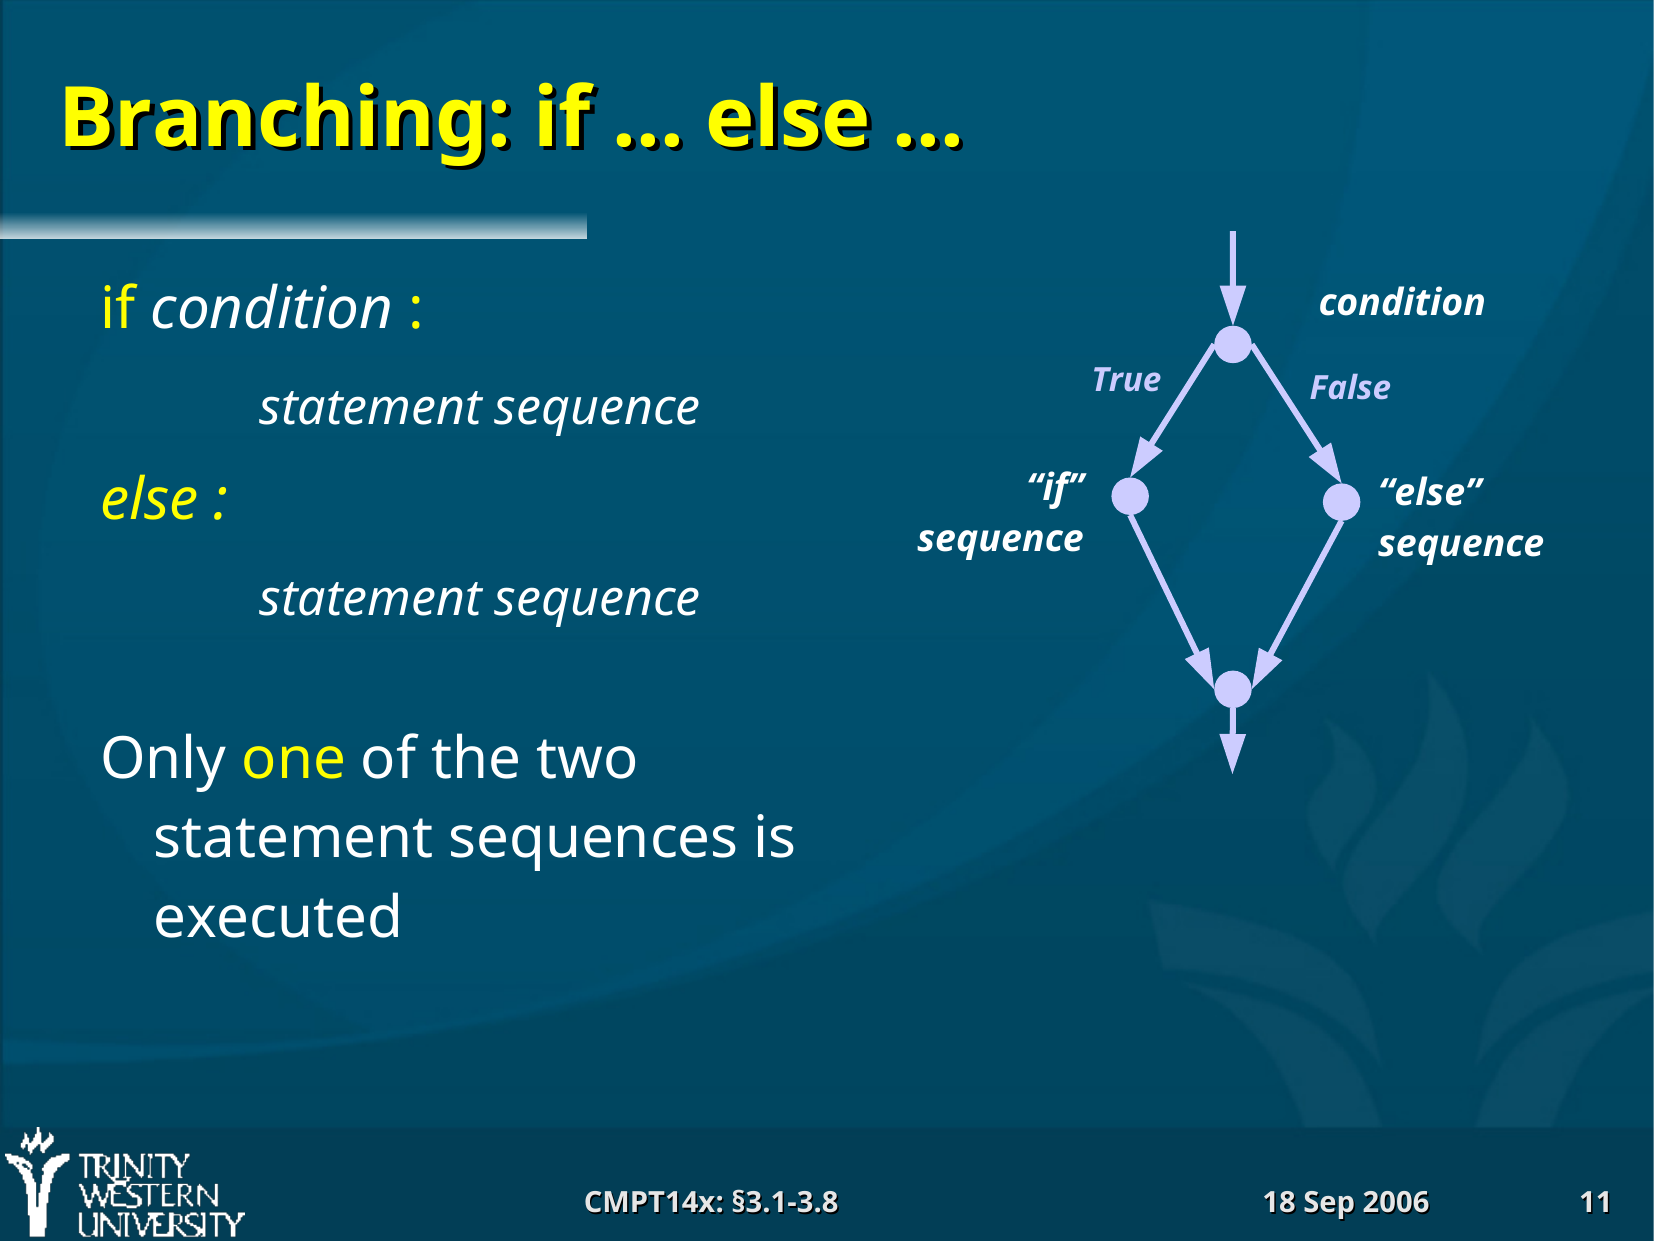

# Branching: if ... else ...
condition
True
False
“if”
sequence
“else”
sequence
if condition :
statement sequence
else :
statement sequence
Only one of the two statement sequences is executed
CMPT14x: §3.1-3.8
18 Sep 2006
11